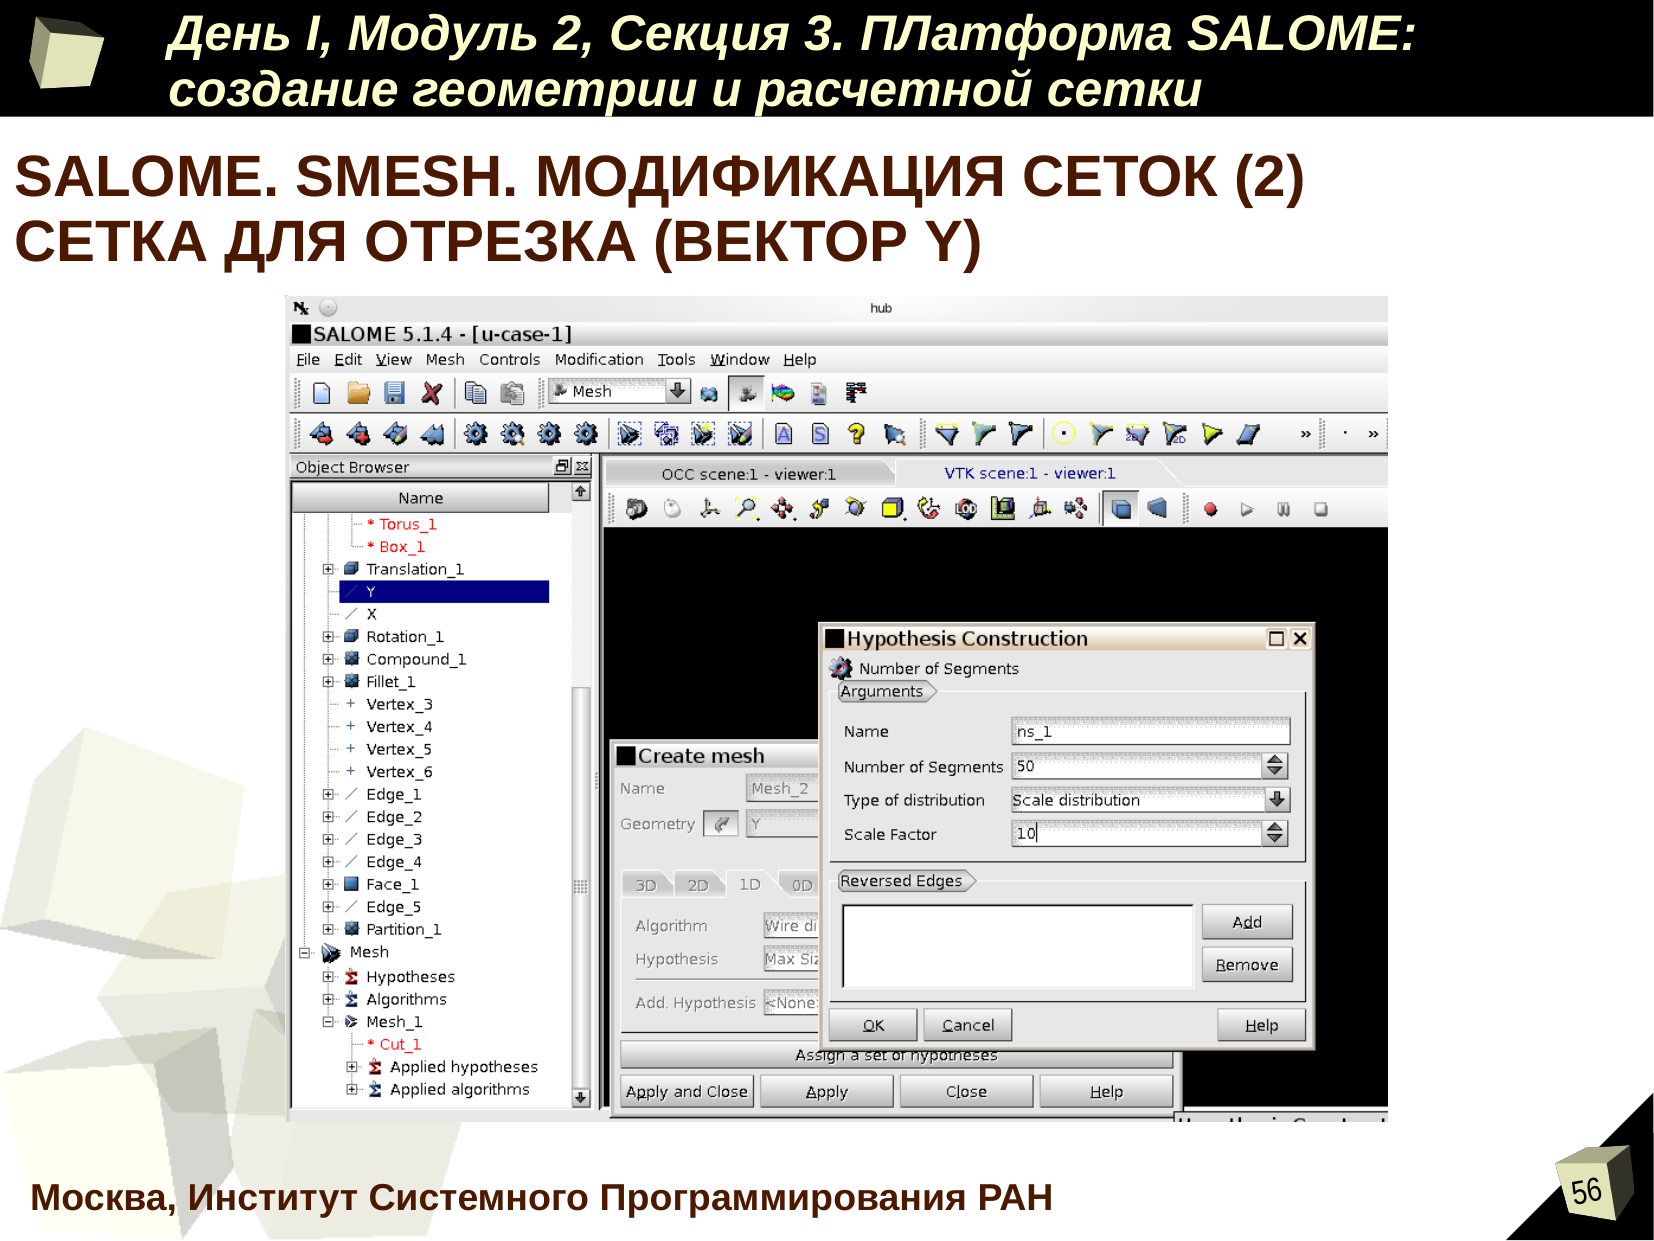

SALOME. SMESH. МОДИФИКАЦИЯ СЕТОК (2)
СЕТКА ДЛЯ ОТРЕЗКА (ВЕКТОР Y)